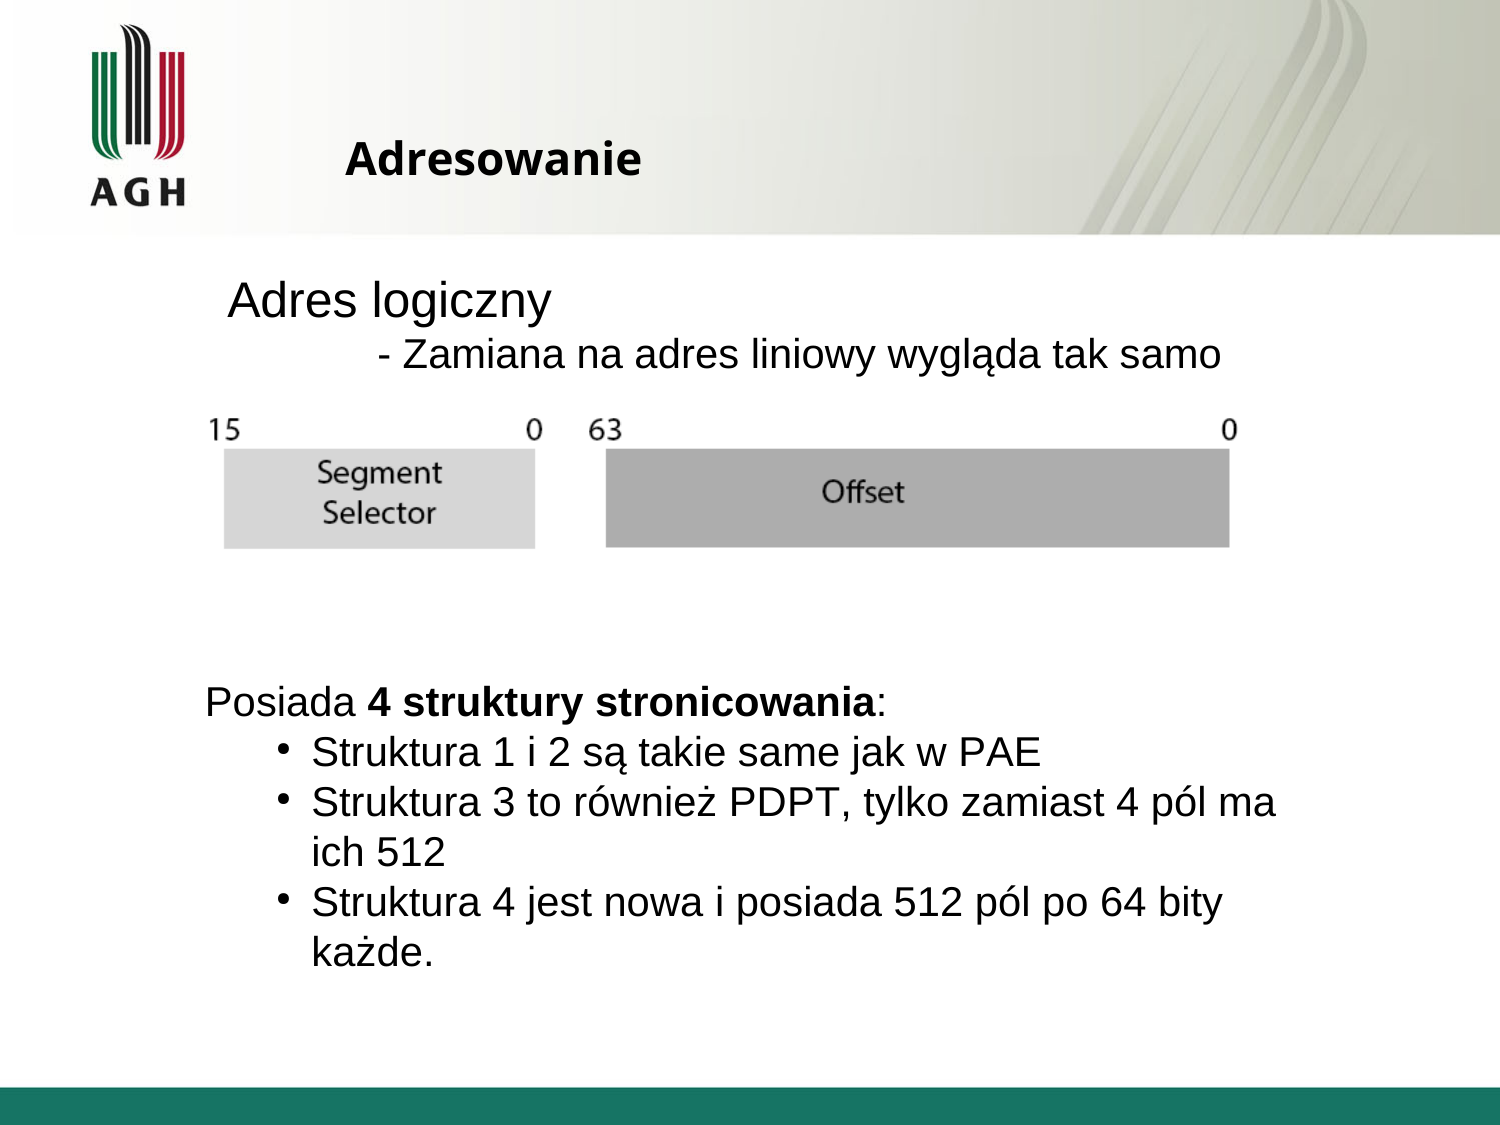

# Adresowanie
Adres logiczny
	- Zamiana na adres liniowy wygląda tak samo
Posiada 4 struktury stronicowania:
Struktura 1 i 2 są takie same jak w PAE
Struktura 3 to również PDPT, tylko zamiast 4 pól ma ich 512
Struktura 4 jest nowa i posiada 512 pól po 64 bity każde.